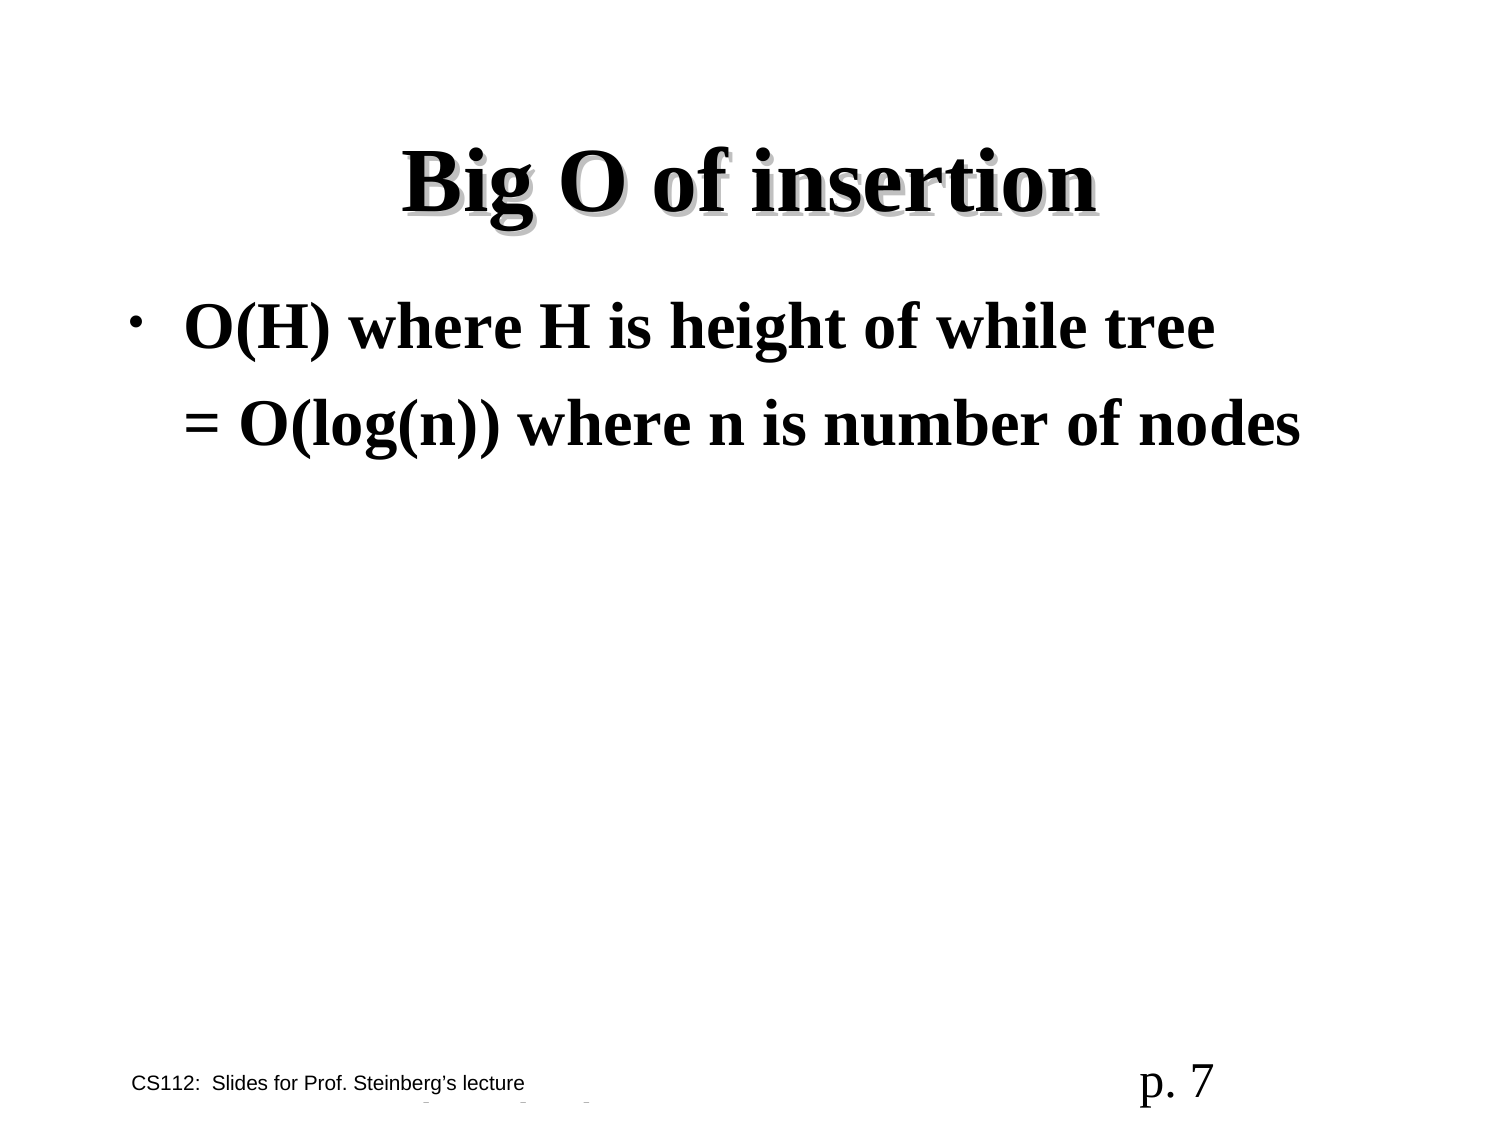

# Big O of insertion
O(H) where H is height of while tree
= O(log(n)) where n is number of nodes